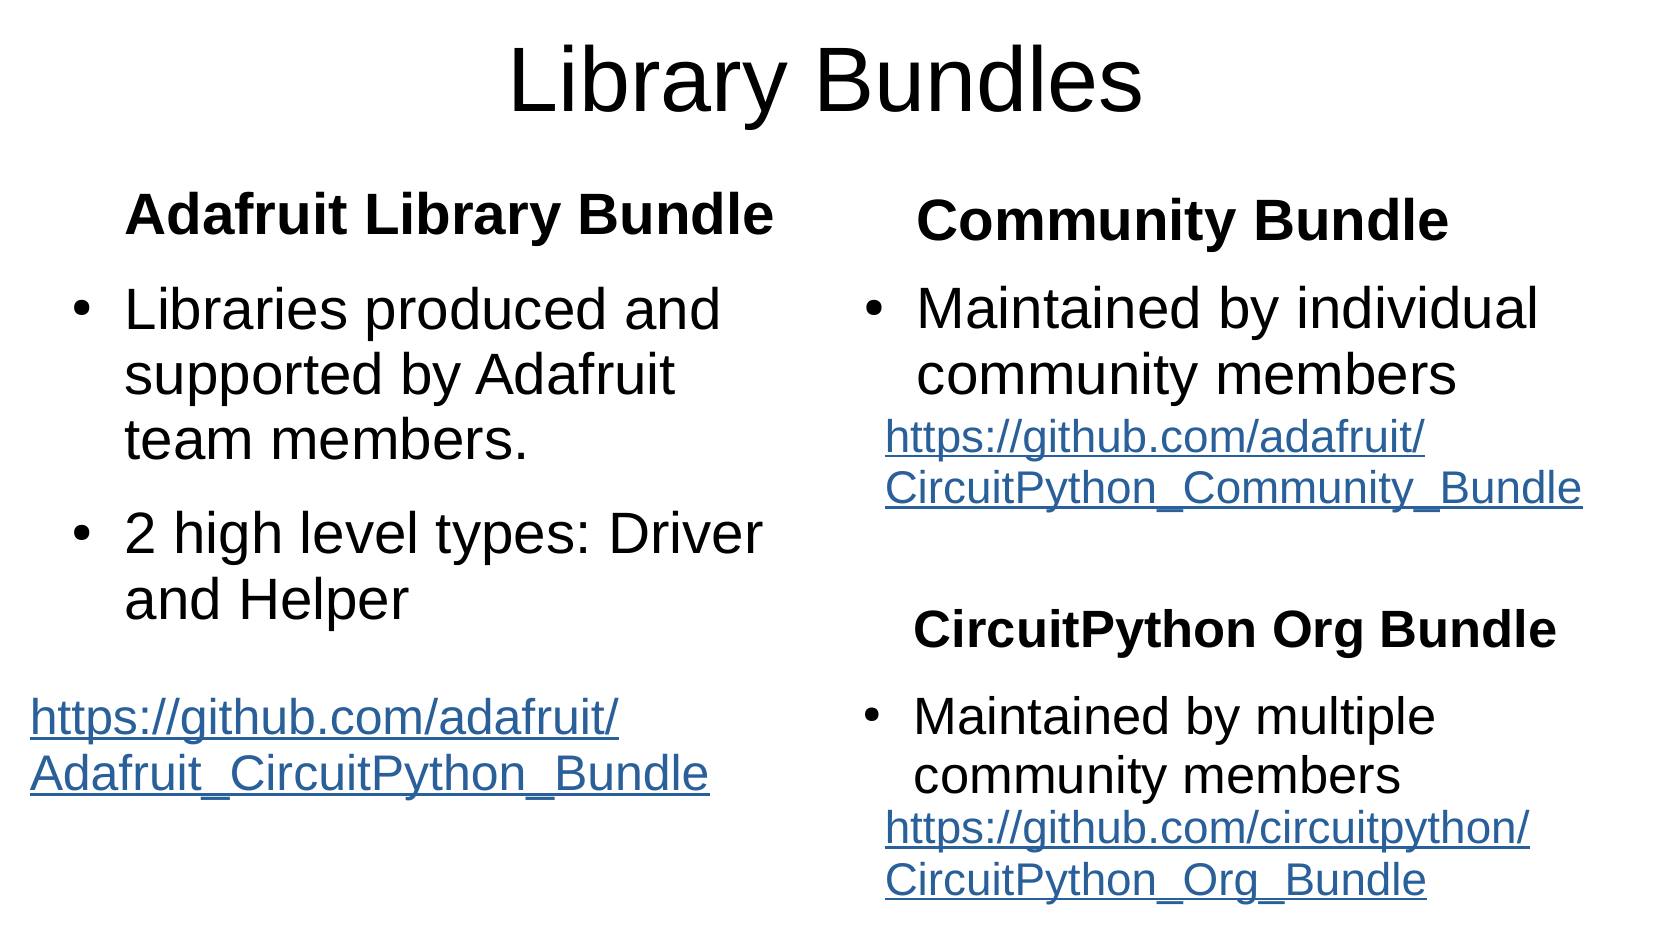

# Library Bundles
Adafruit Library Bundle
Libraries produced and supported by Adafruit team members.
2 high level types: Driver and Helper
Community Bundle
Maintained by individual community members
https://github.com/adafruit/CircuitPython_Community_Bundle
CircuitPython Org Bundle
Maintained by multiple community members
https://github.com/adafruit/Adafruit_CircuitPython_Bundle
https://github.com/circuitpython/CircuitPython_Org_Bundle